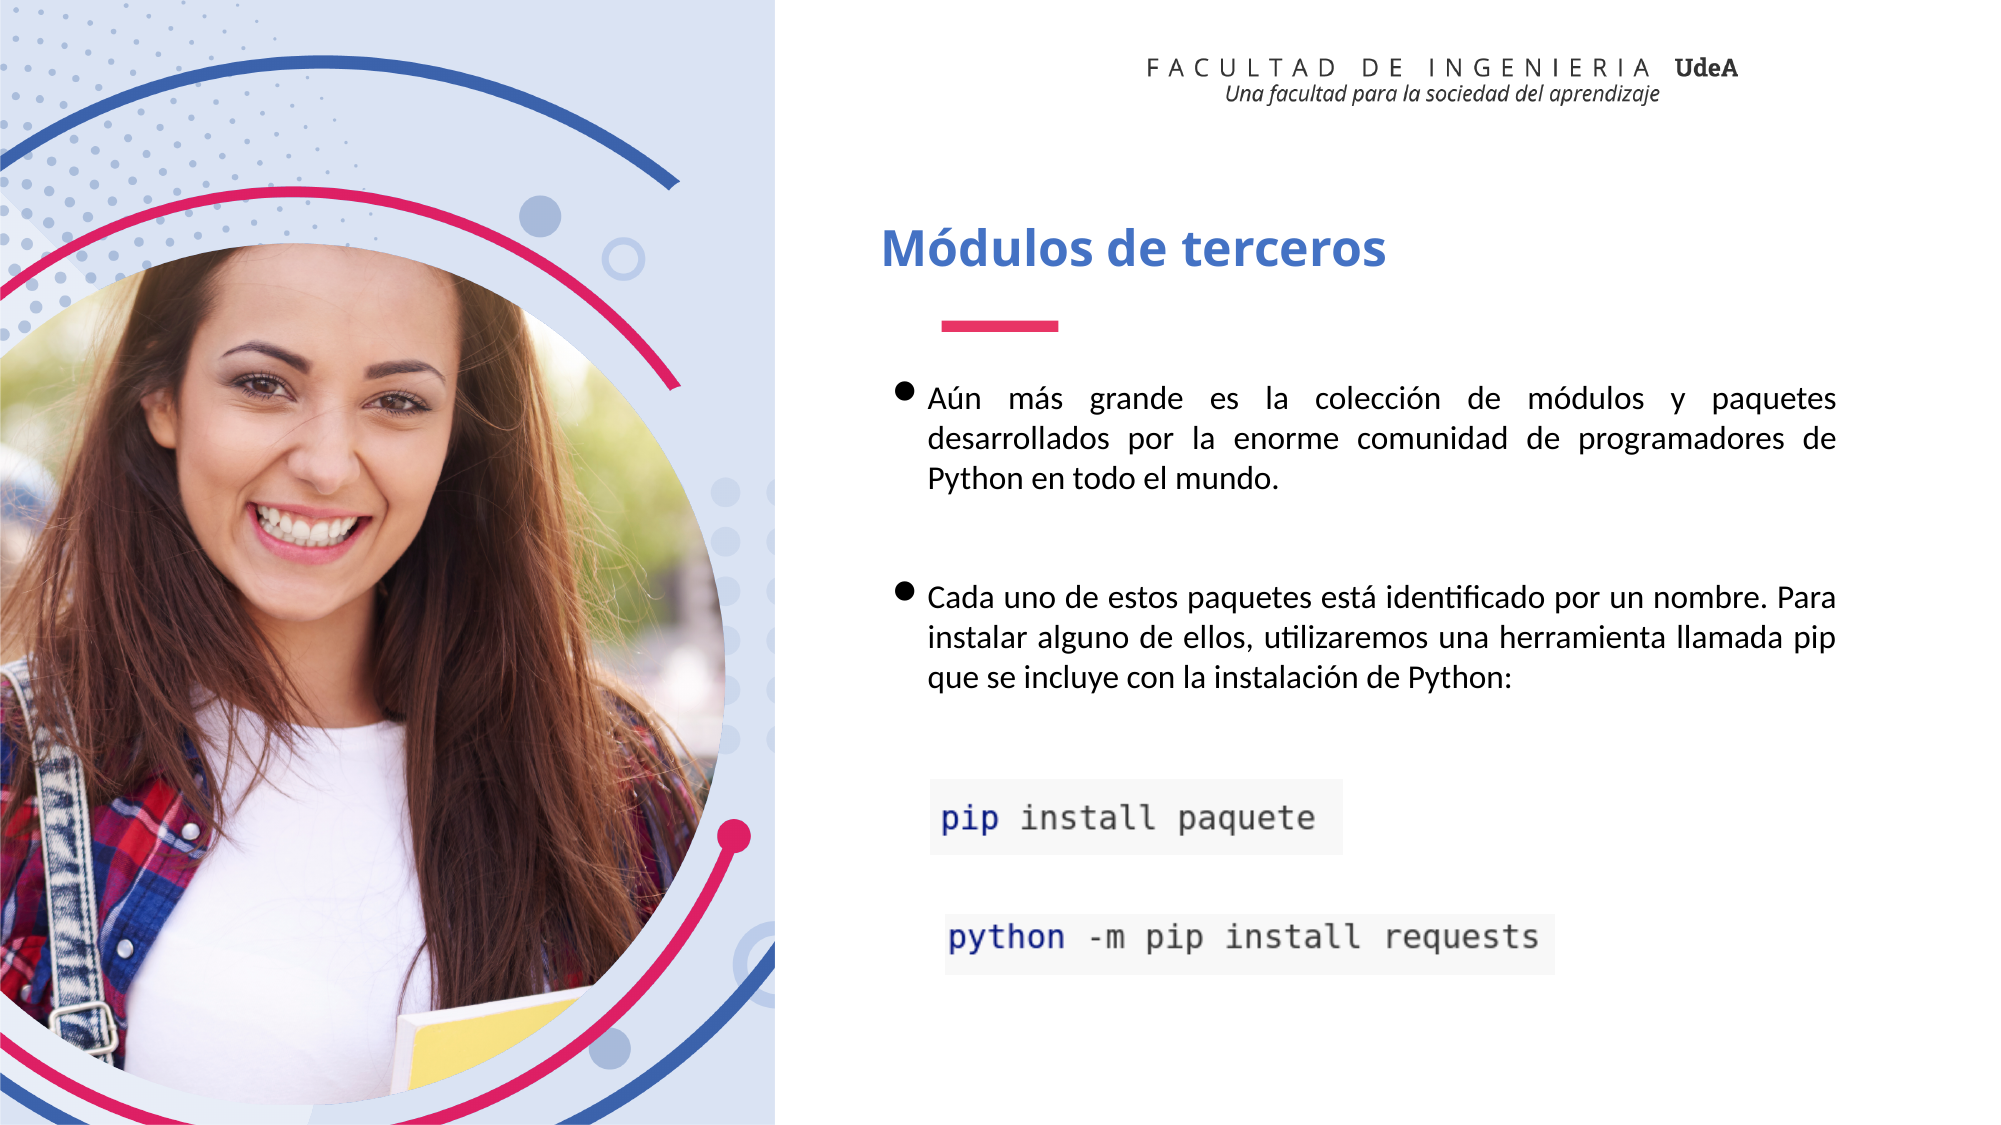

Módulos de terceros
Aún más grande es la colección de módulos y paquetes desarrollados por la enorme comunidad de programadores de Python en todo el mundo.
Cada uno de estos paquetes está identificado por un nombre. Para instalar alguno de ellos, utilizaremos una herramienta llamada pip que se incluye con la instalación de Python: